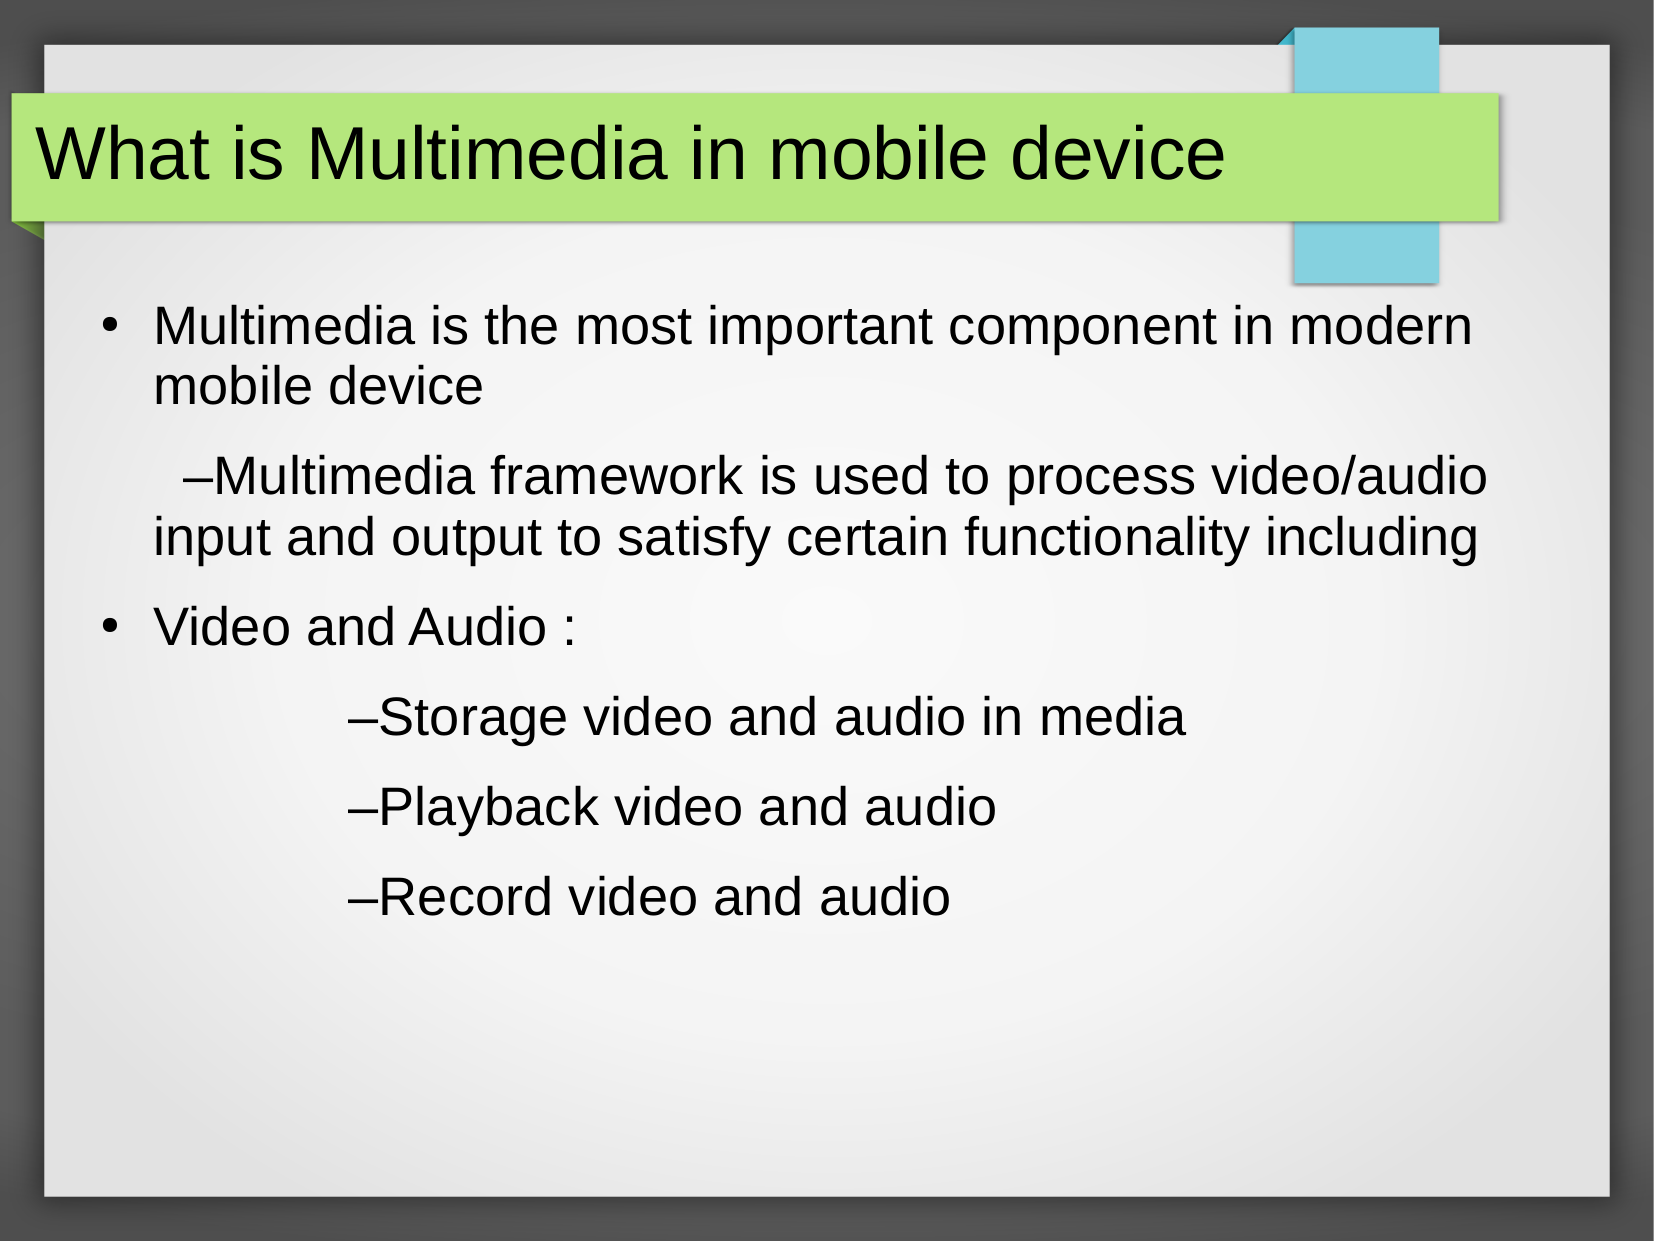

# What is Multimedia in mobile device
Multimedia is the most important component in modern mobile device
 –Multimedia framework is used to process video/audio input and output to satisfy certain functionality including
Video and Audio :
 –Storage video and audio in media
 –Playback video and audio
 –Record video and audio